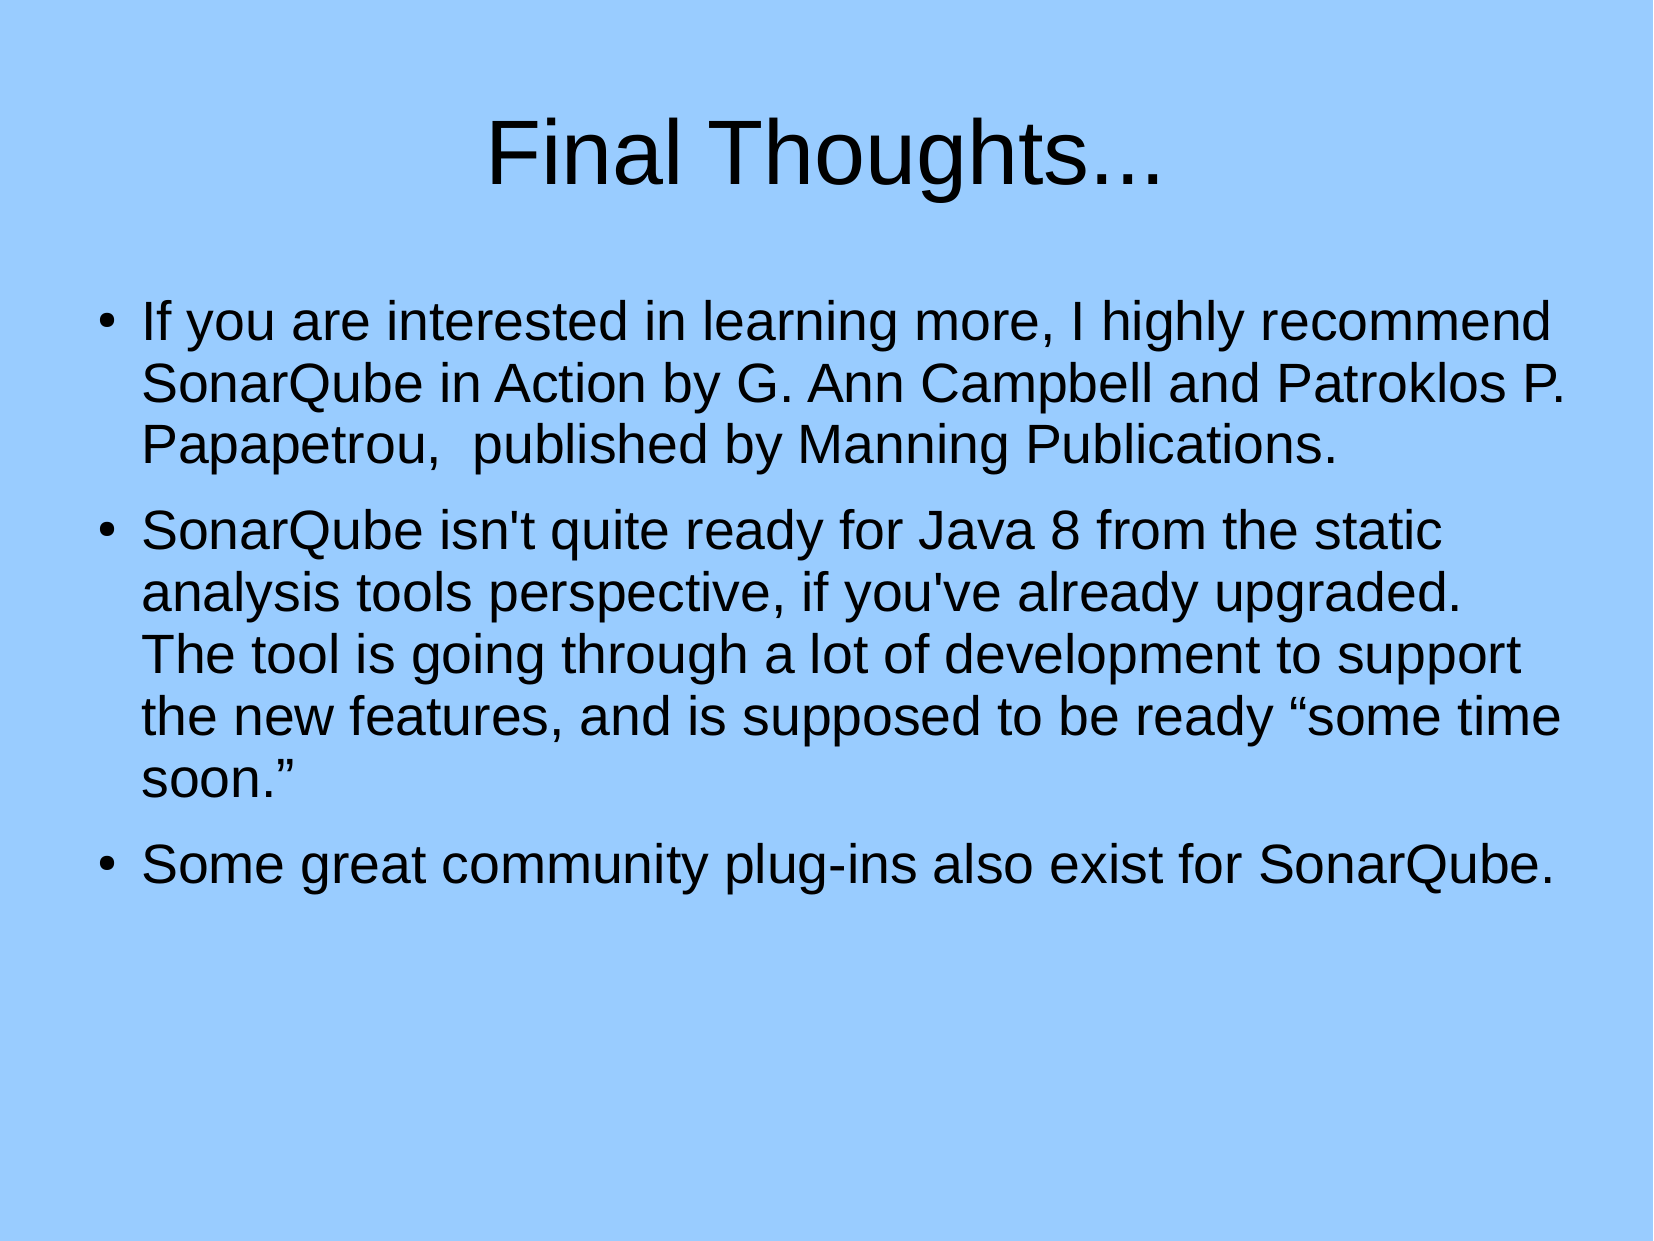

# Final Thoughts...
If you are interested in learning more, I highly recommend SonarQube in Action by G. Ann Campbell and Patroklos P. Papapetrou, published by Manning Publications.
SonarQube isn't quite ready for Java 8 from the static analysis tools perspective, if you've already upgraded. The tool is going through a lot of development to support the new features, and is supposed to be ready “some time soon.”
Some great community plug-ins also exist for SonarQube.